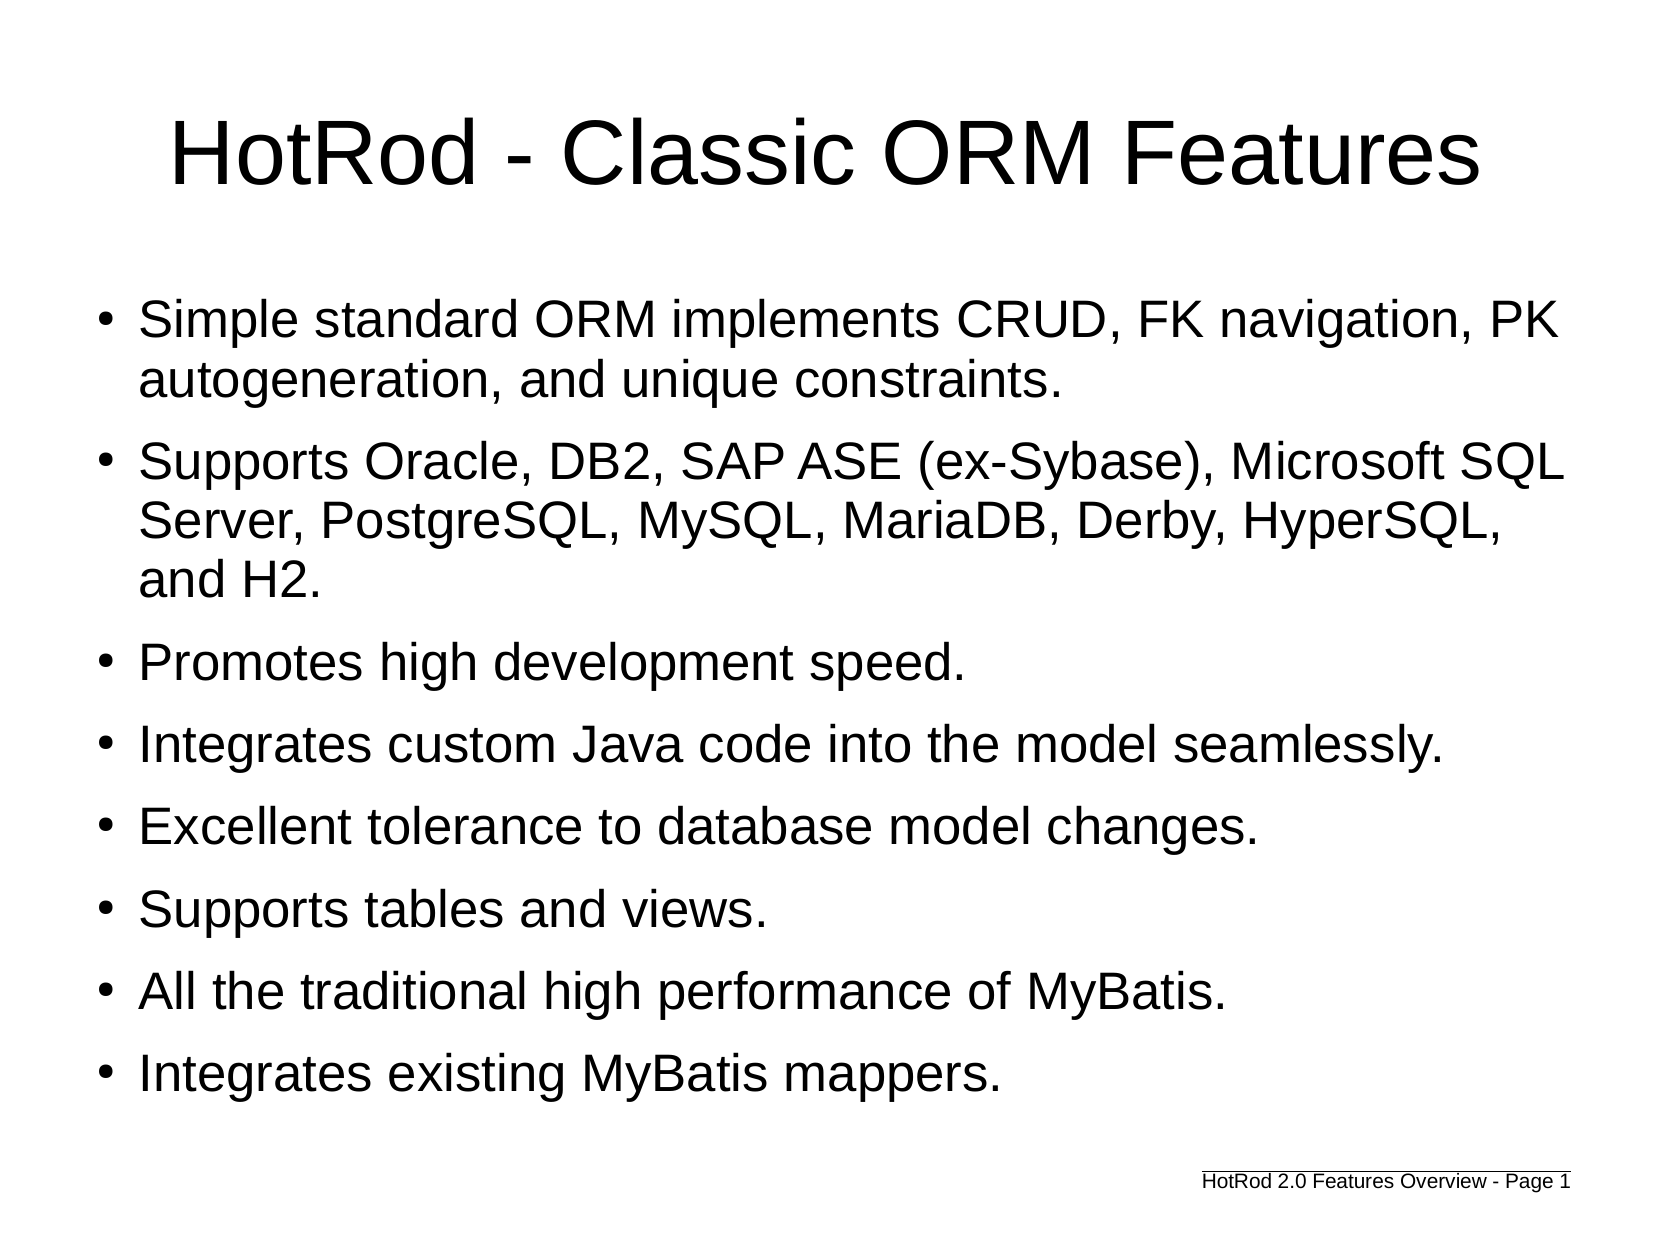

# HotRod - Classic ORM Features
Simple standard ORM implements CRUD, FK navigation, PK autogeneration, and unique constraints.
Supports Oracle, DB2, SAP ASE (ex-Sybase), Microsoft SQL Server, PostgreSQL, MySQL, MariaDB, Derby, HyperSQL, and H2.
Promotes high development speed.
Integrates custom Java code into the model seamlessly.
Excellent tolerance to database model changes.
Supports tables and views.
All the traditional high performance of MyBatis.
Integrates existing MyBatis mappers.
1